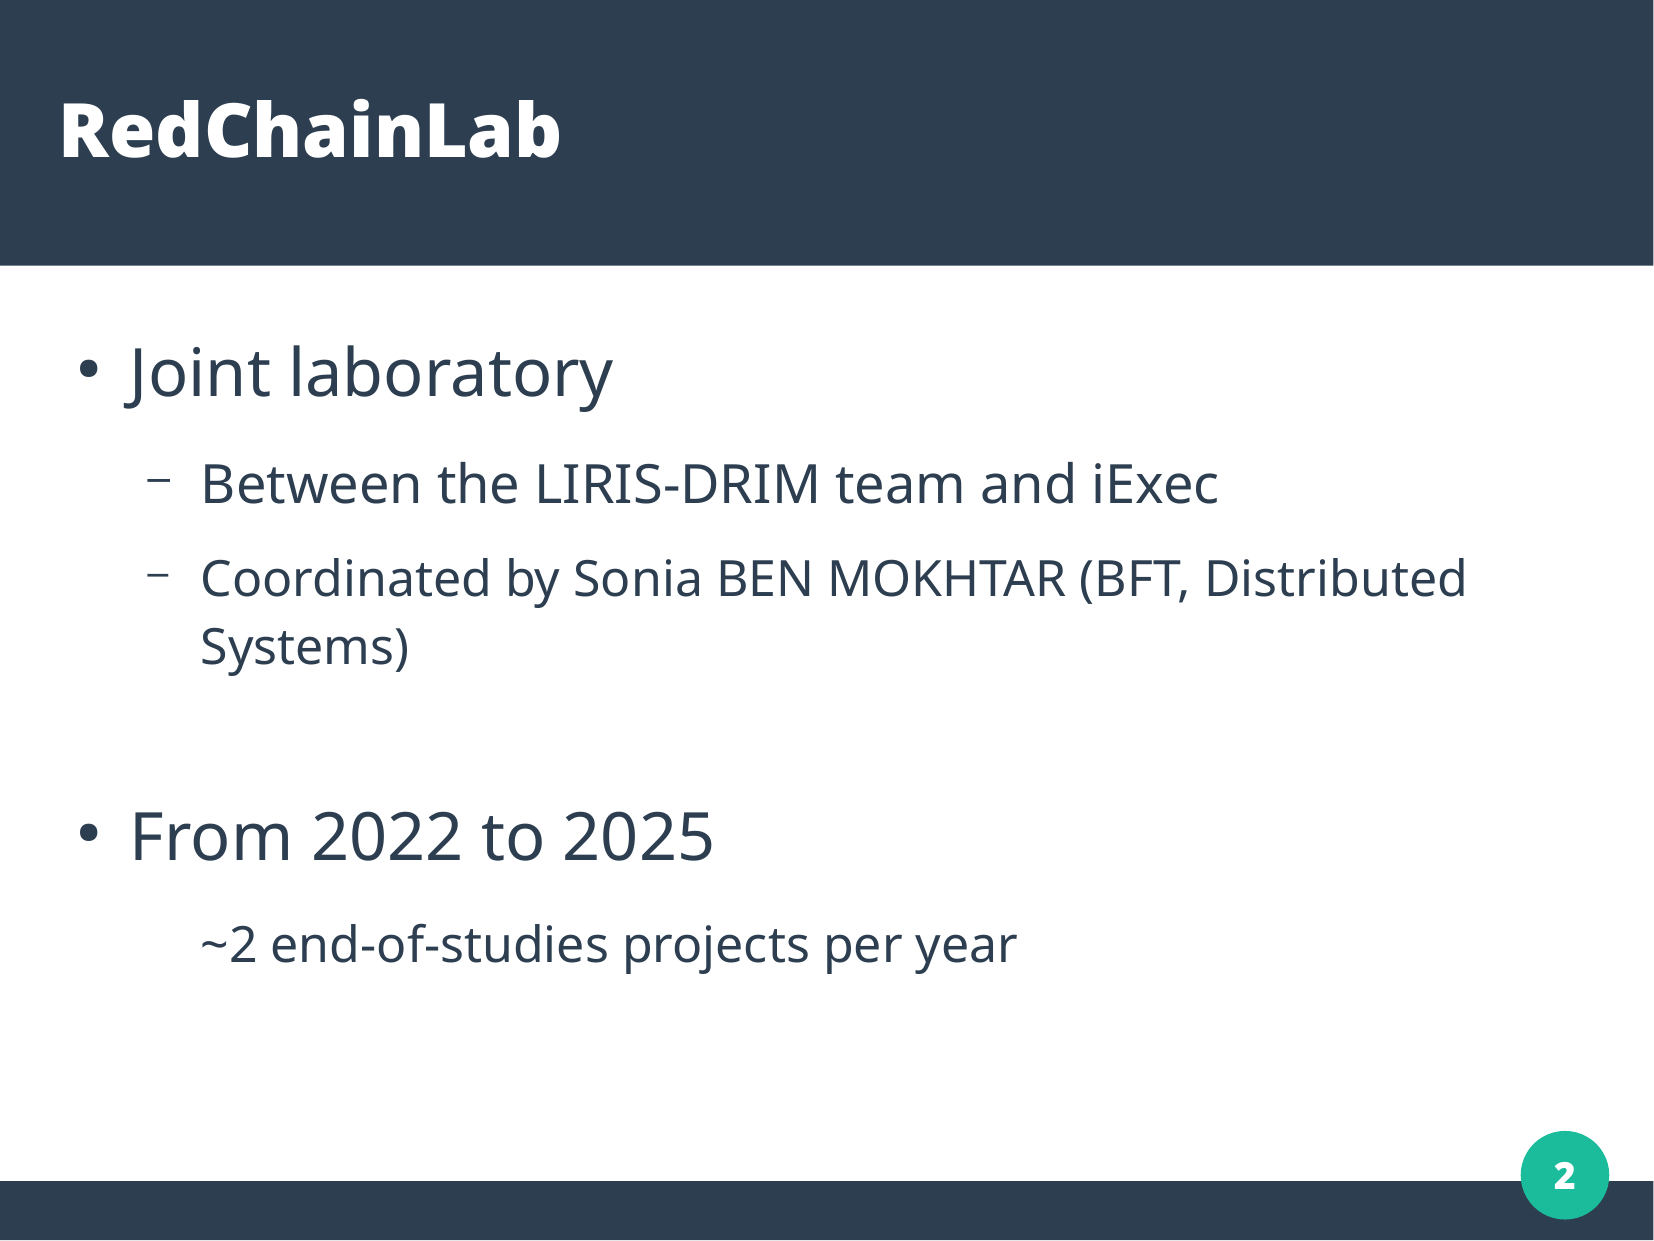

# RedChainLab
Joint laboratory
Between the LIRIS-DRIM team and iExec
Coordinated by Sonia BEN MOKHTAR (BFT, Distributed Systems)
From 2022 to 2025
~2 end-of-studies projects per year
2